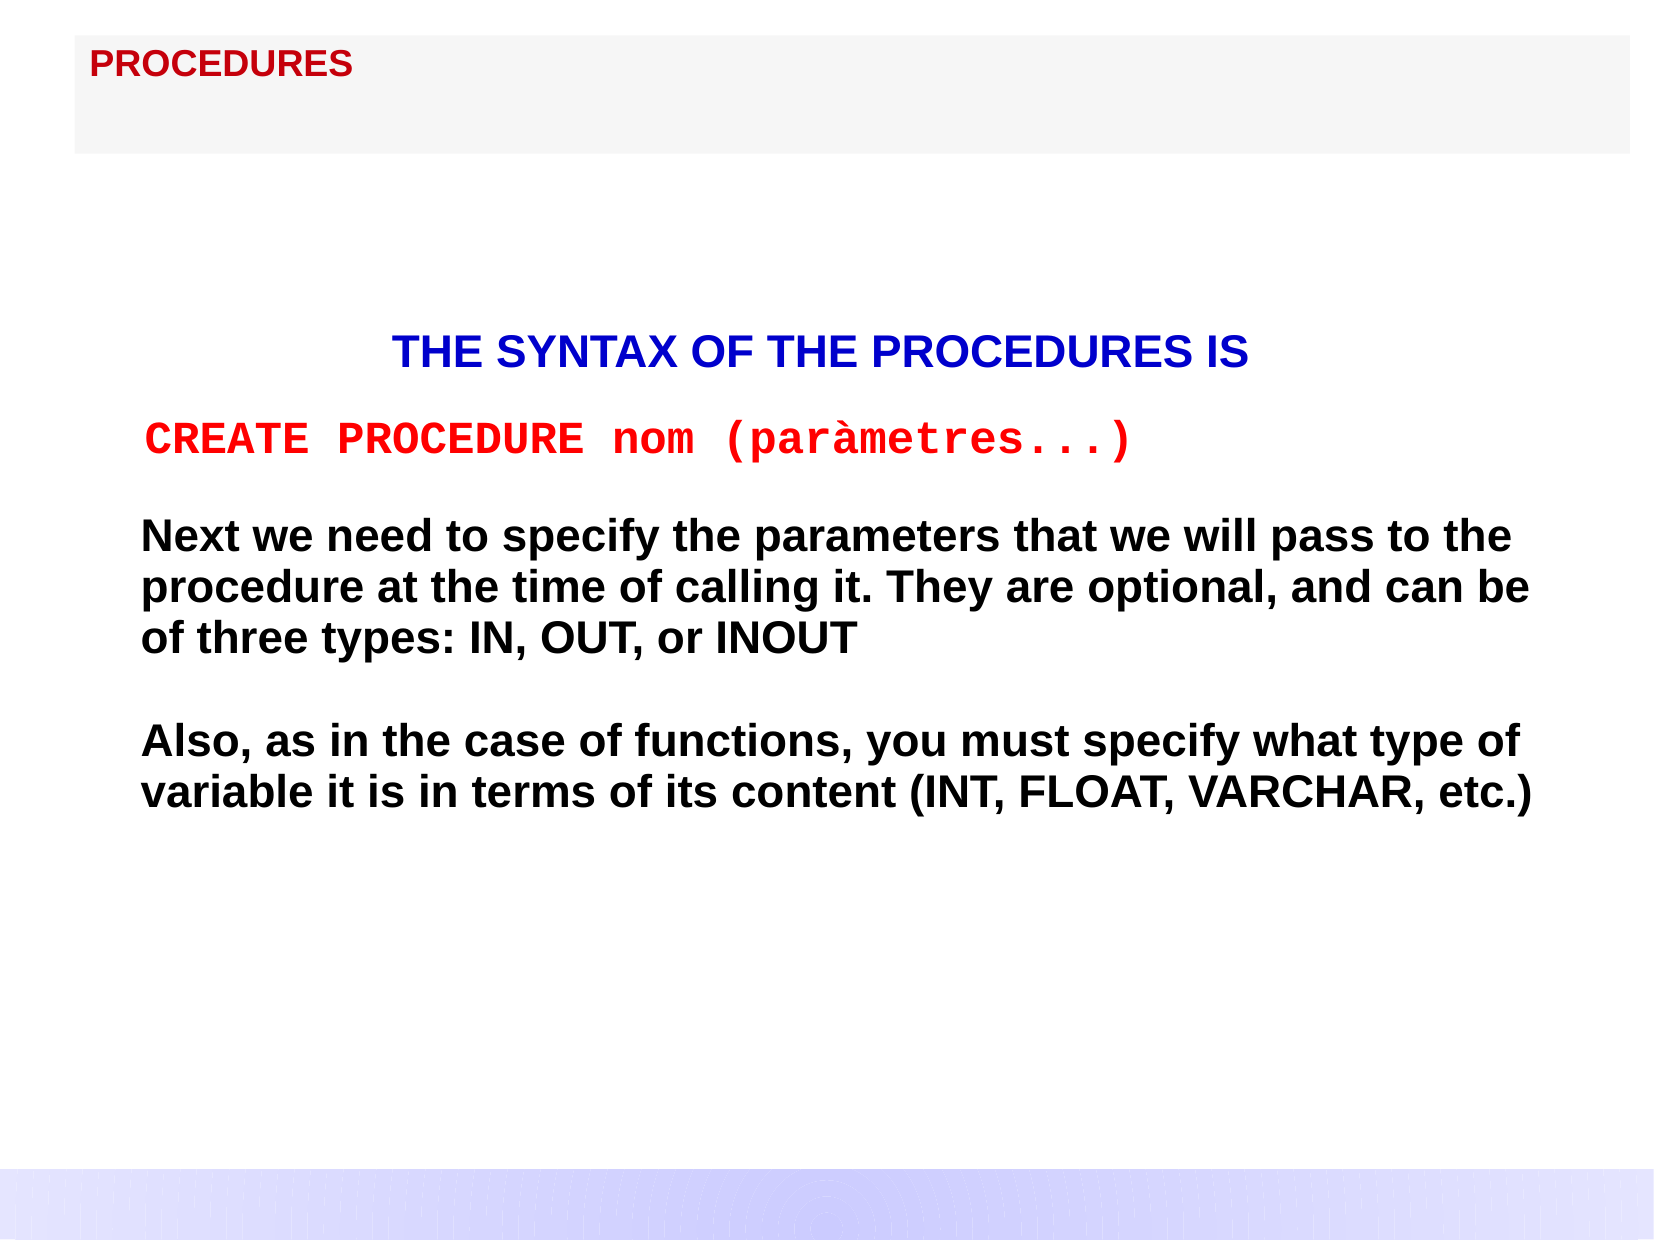

PROCEDURES
THE SYNTAX OF THE PROCEDURES IS
CREATE PROCEDURE nom (paràmetres...)
Next we need to specify the parameters that we will pass to the procedure at the time of calling it. They are optional, and can be of three types: IN, OUT, or INOUT
Also, as in the case of functions, you must specify what type of variable it is in terms of its content (INT, FLOAT, VARCHAR, etc.)